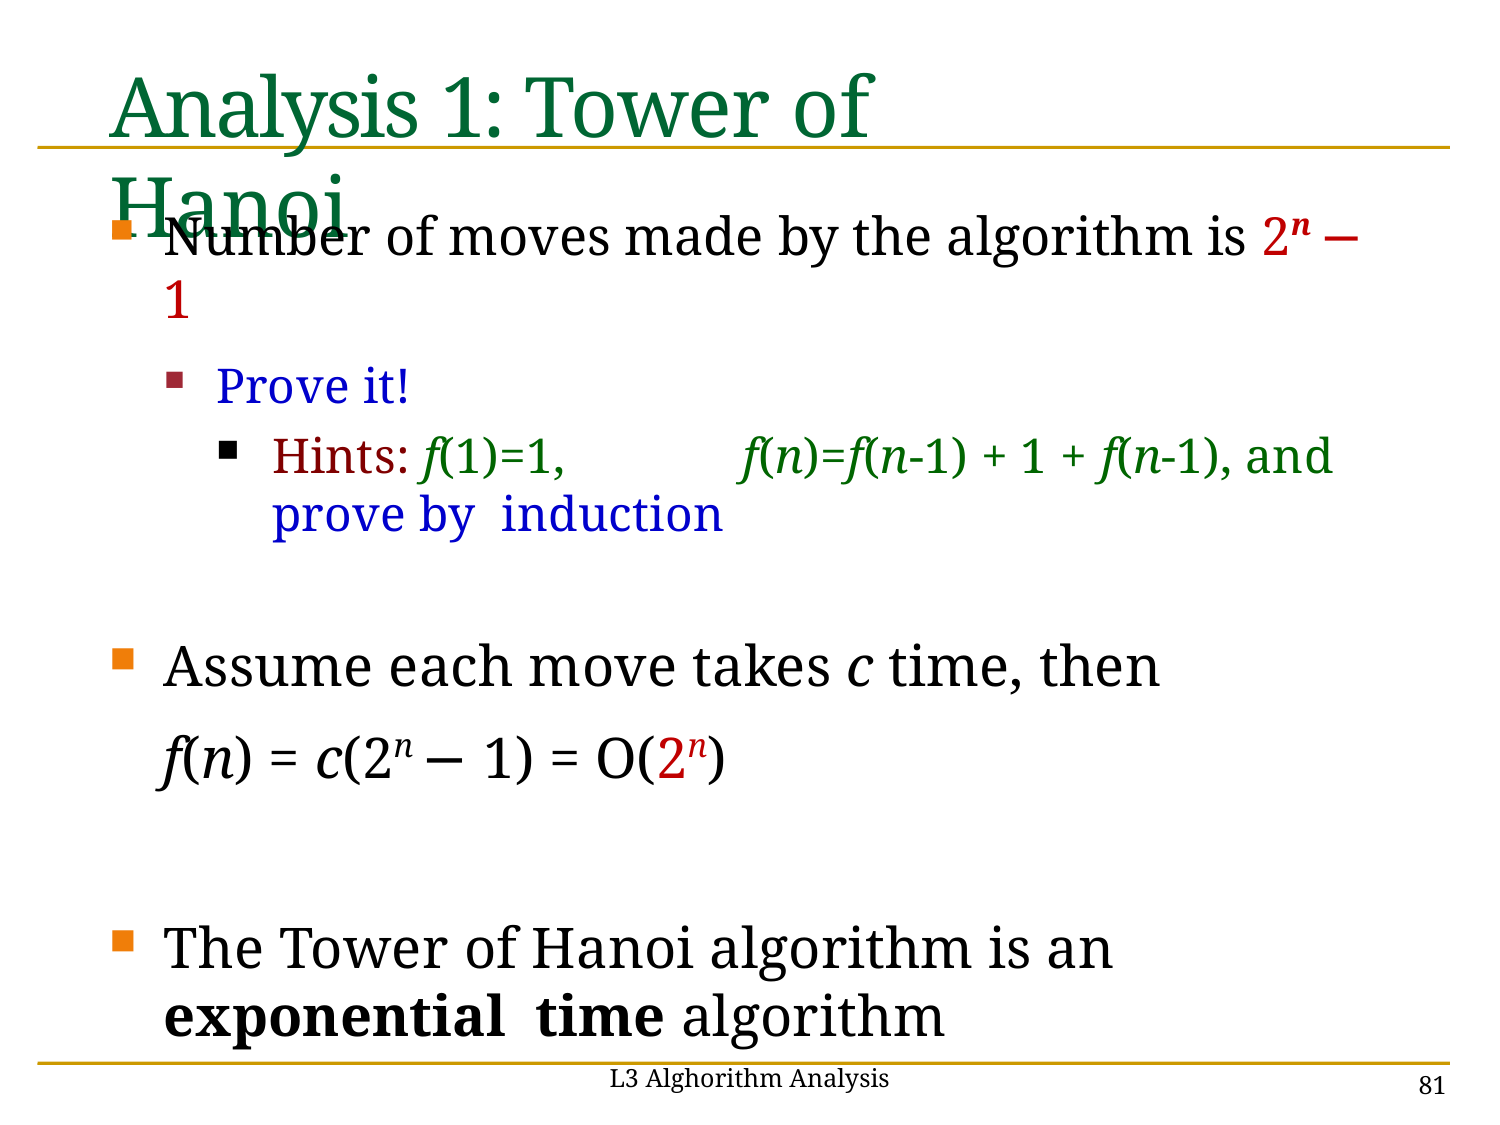

# Analysis 1: Tower of Hanoi
Number of moves made by the algorithm is 2n − 1
Prove it!
Hints: f(1)=1,	f(n)=f(n-1) + 1 + f(n-1), and prove by induction
Assume each move takes c time, then
f(n) = c(2n − 1) = O(2n)
The Tower of Hanoi algorithm is an exponential time algorithm
L3 Alghorithm Analysis